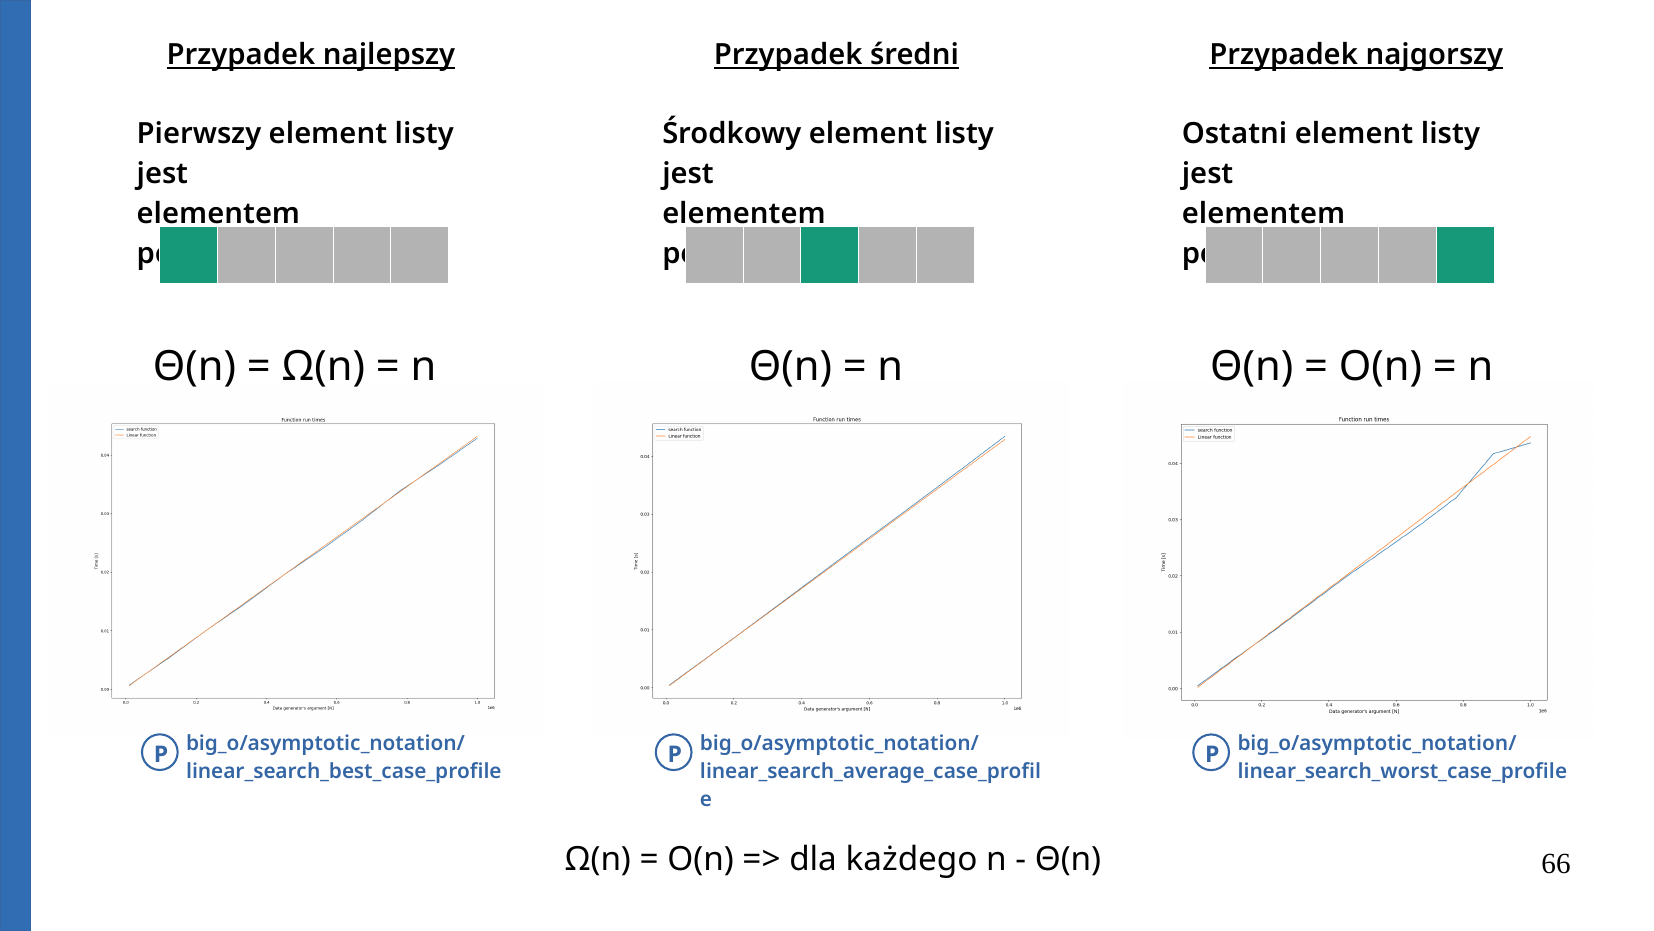

Przypadek najlepszy
Pierwszy element listy jest
elementem poszukiwanym.
Przypadek średni
Środkowy element listy jest
elementem poszukiwanym.
Przypadek najgorszy
Ostatni element listy jest
elementem poszukiwanym.
| | | | | |
| --- | --- | --- | --- | --- |
| | | | | |
| --- | --- | --- | --- | --- |
| | | | | |
| --- | --- | --- | --- | --- |
Θ(n) = Ω(n) = n
Θ(n) = n
Θ(n) = O(n) = n
big_o/asymptotic_notation/linear_search_best_case_profile
big_o/asymptotic_notation/linear_search_average_case_profile
big_o/asymptotic_notation/linear_search_worst_case_profile
P
P
P
Ω(n) = O(n) => dla każdego n - Θ(n)
66